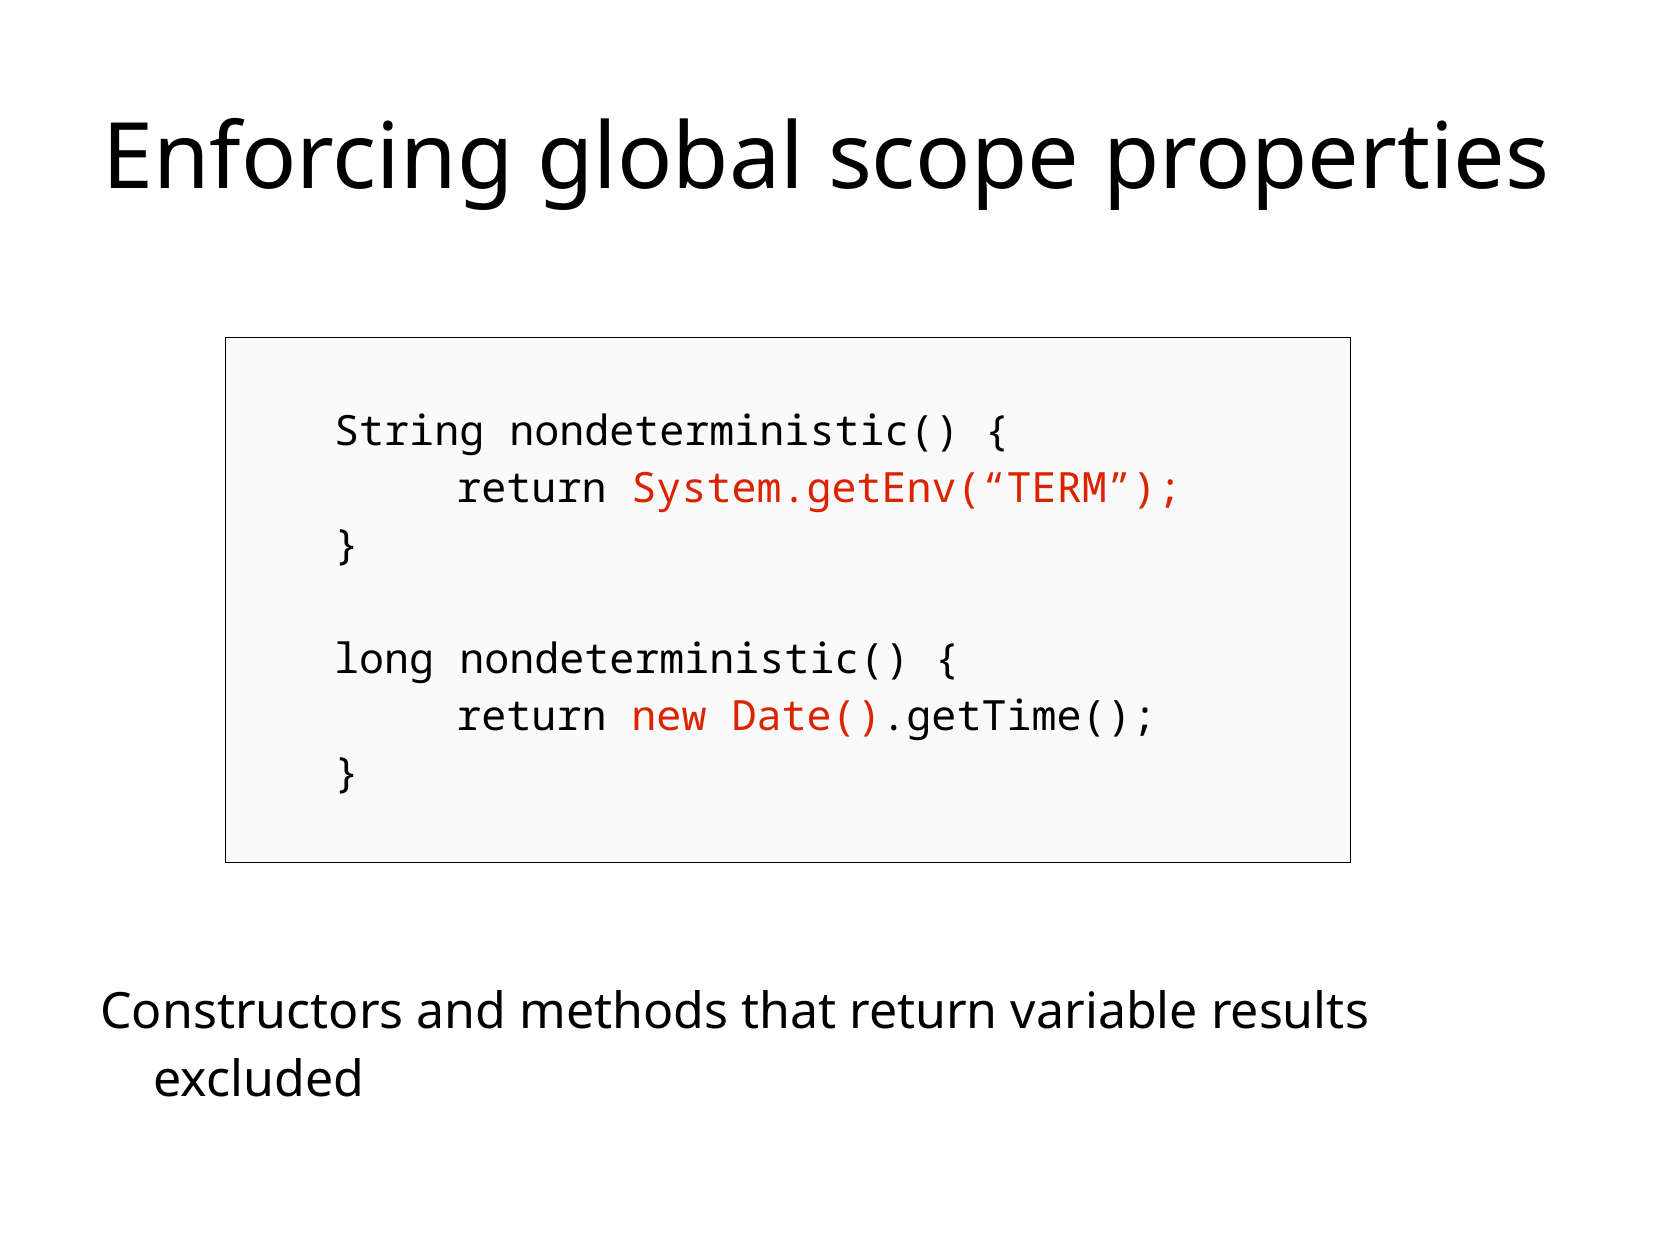

# Enforcing global scope properties
String nondeterministic() {
	return System.getEnv(“TERM”);
}
long nondeterministic() {
	return new Date().getTime();
}
Constructors and methods that return variable results excluded